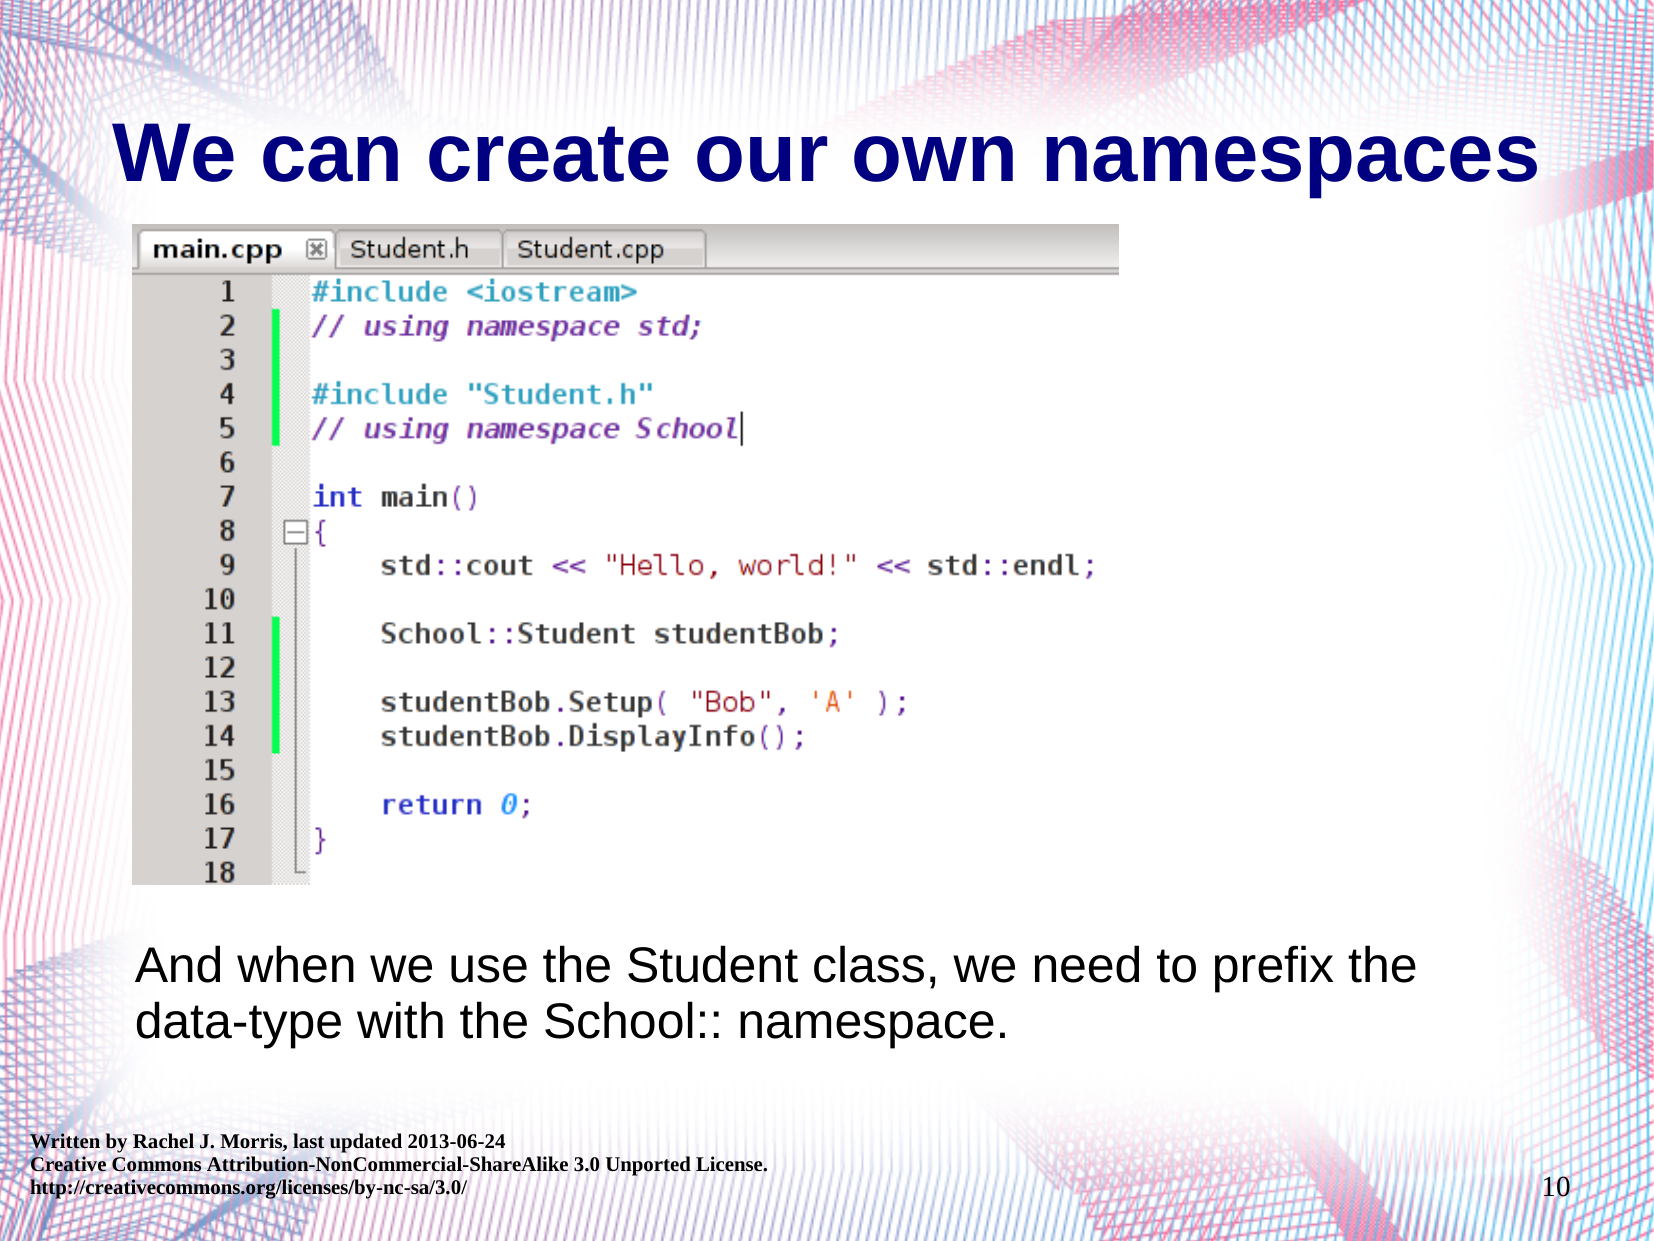

# We can create our own namespaces
And when we use the Student class, we need to prefix the data-type with the School:: namespace.
10